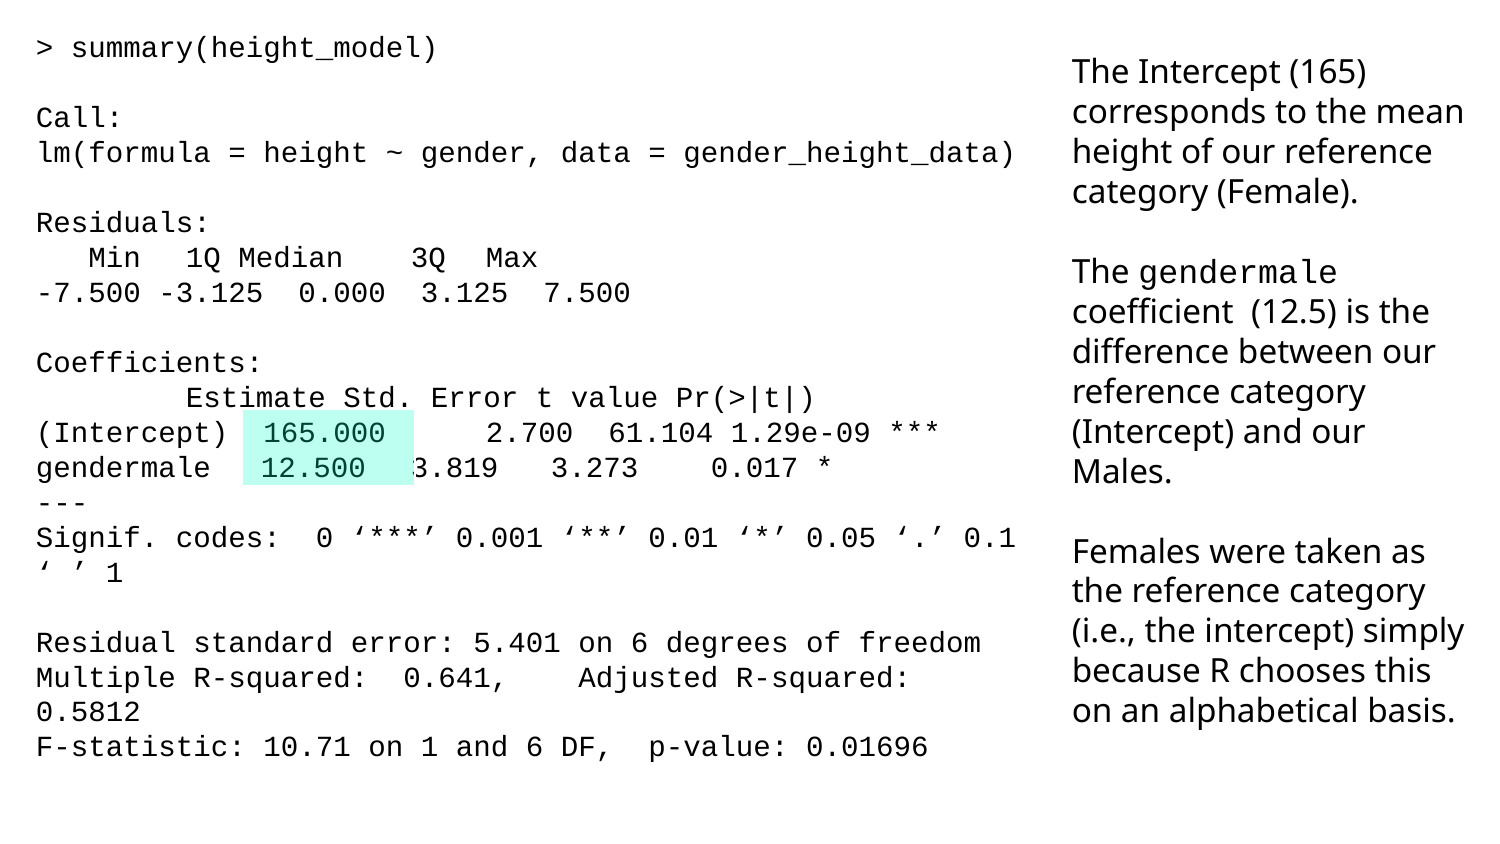

> summary(height_model)
Call:
lm(formula = height ~ gender, data = gender_height_data)
Residuals:
 Min 	1Q Median 	3Q	Max
-7.500 -3.125 0.000 3.125 7.500
Coefficients:
 	Estimate Std. Error t value Pr(>|t|)
(Intercept) 165.000 	2.700 61.104 1.29e-09 ***
gendermale	12.500 	3.819 3.273	0.017 *
---
Signif. codes: 0 ‘***’ 0.001 ‘**’ 0.01 ‘*’ 0.05 ‘.’ 0.1 ‘ ’ 1
Residual standard error: 5.401 on 6 degrees of freedom
Multiple R-squared: 0.641, Adjusted R-squared: 0.5812
F-statistic: 10.71 on 1 and 6 DF, p-value: 0.01696
The Intercept (165) corresponds to the mean height of our reference category (Female).
The gendermale coefficient (12.5) is the difference between our reference category (Intercept) and our Males.
Females were taken as the reference category (i.e., the intercept) simply because R chooses this on an alphabetical basis.